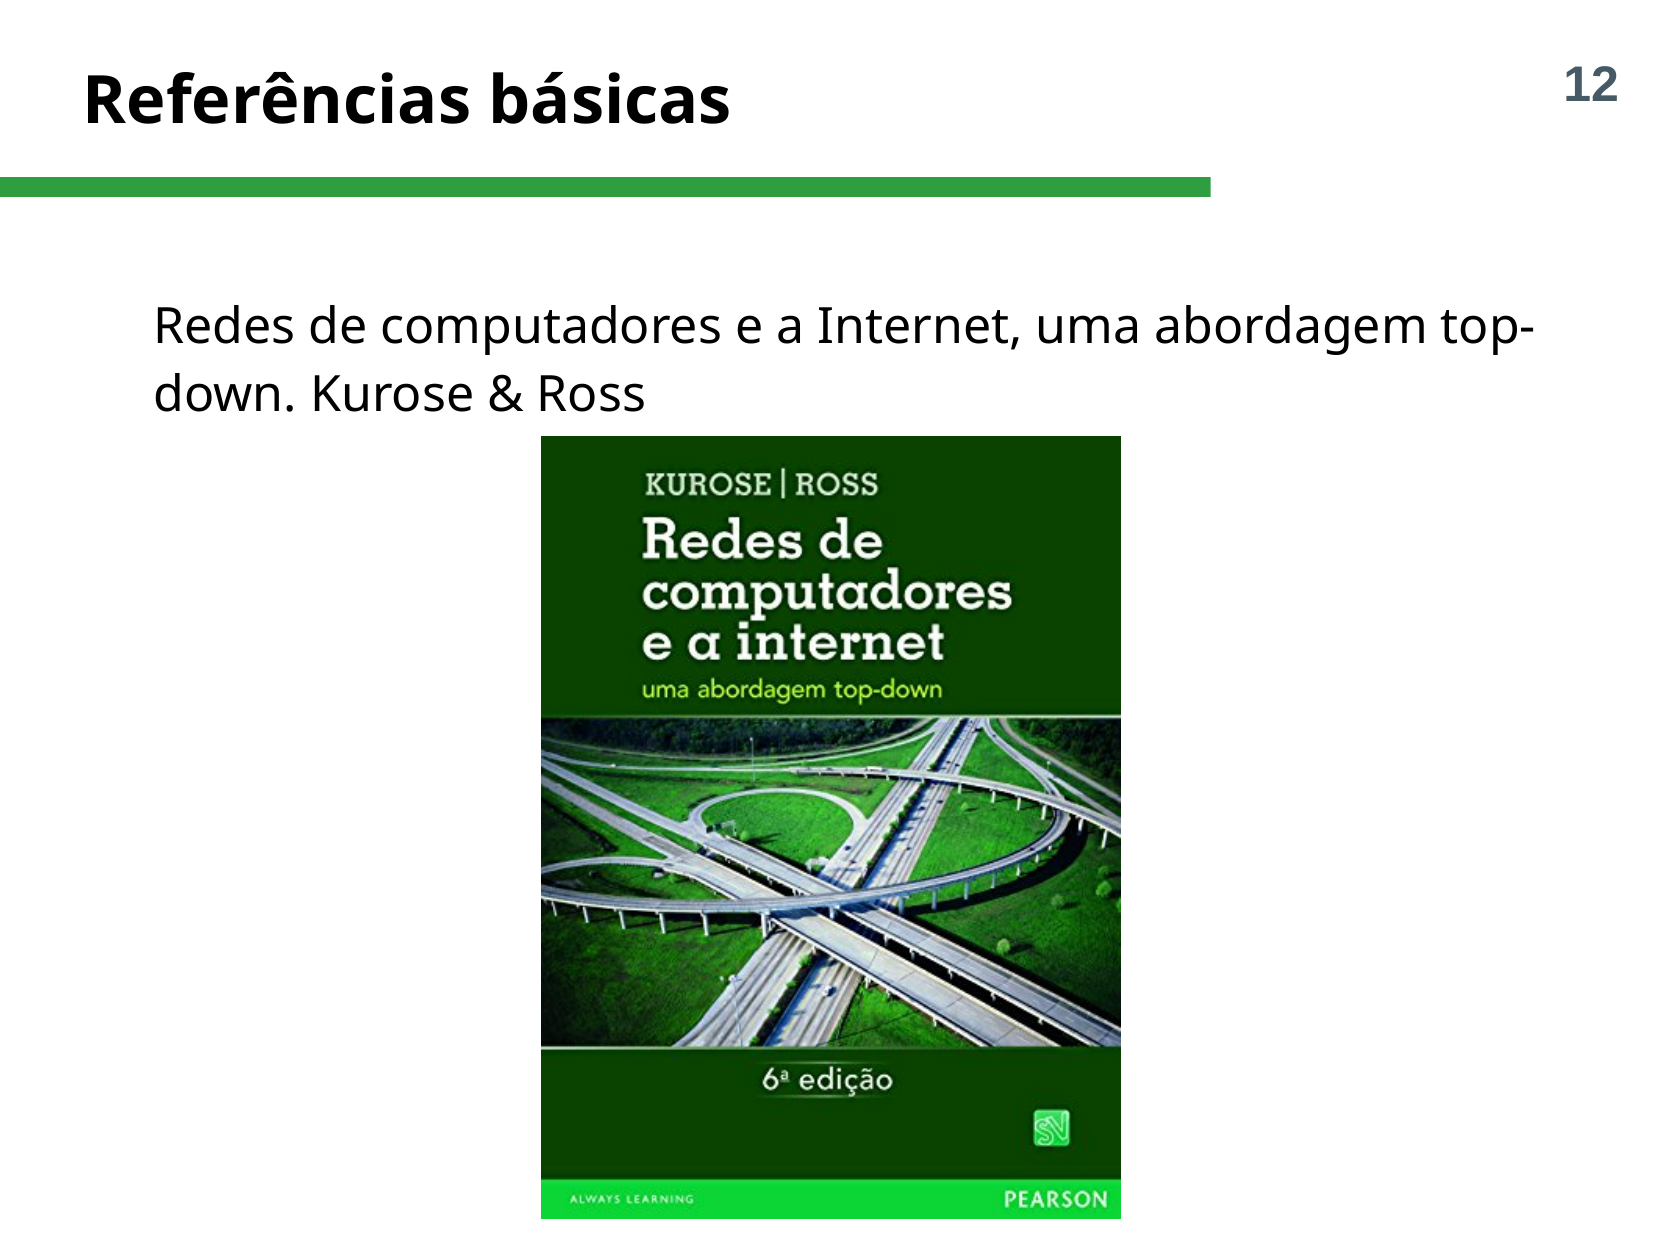

# Referências básicas
Redes de computadores e a Internet, uma abordagem top-down. Kurose & Ross